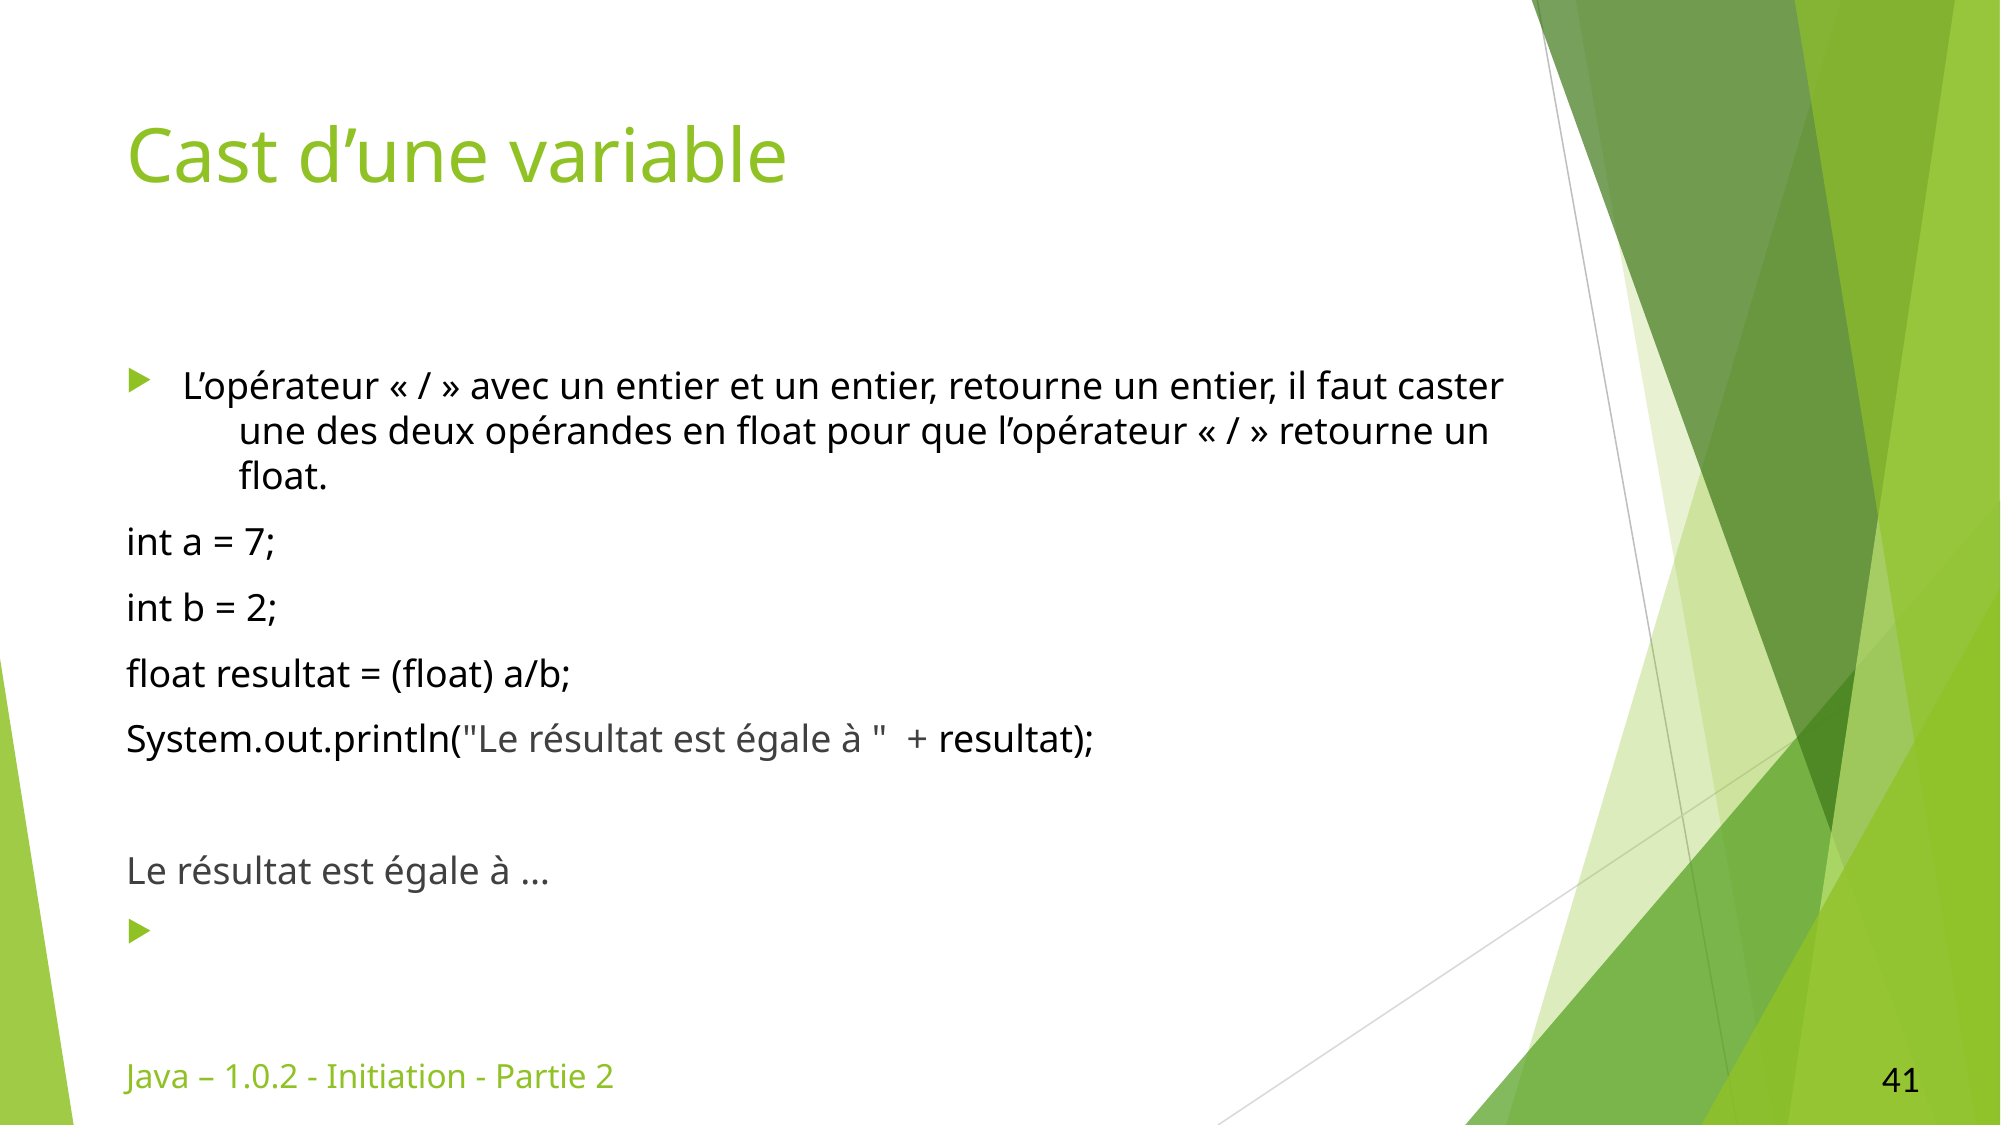

# Cast d’une variable
L’opérateur « / » avec un entier et un entier, retourne un entier, il faut caster une des deux opérandes en float pour que l’opérateur « / » retourne un float.
int a = 7;
int b = 2;
float resultat = (float) a/b;
System.out.println("Le résultat est égale à " + resultat);
Le résultat est égale à …
Java – 1.0.2 - Initiation - Partie 2